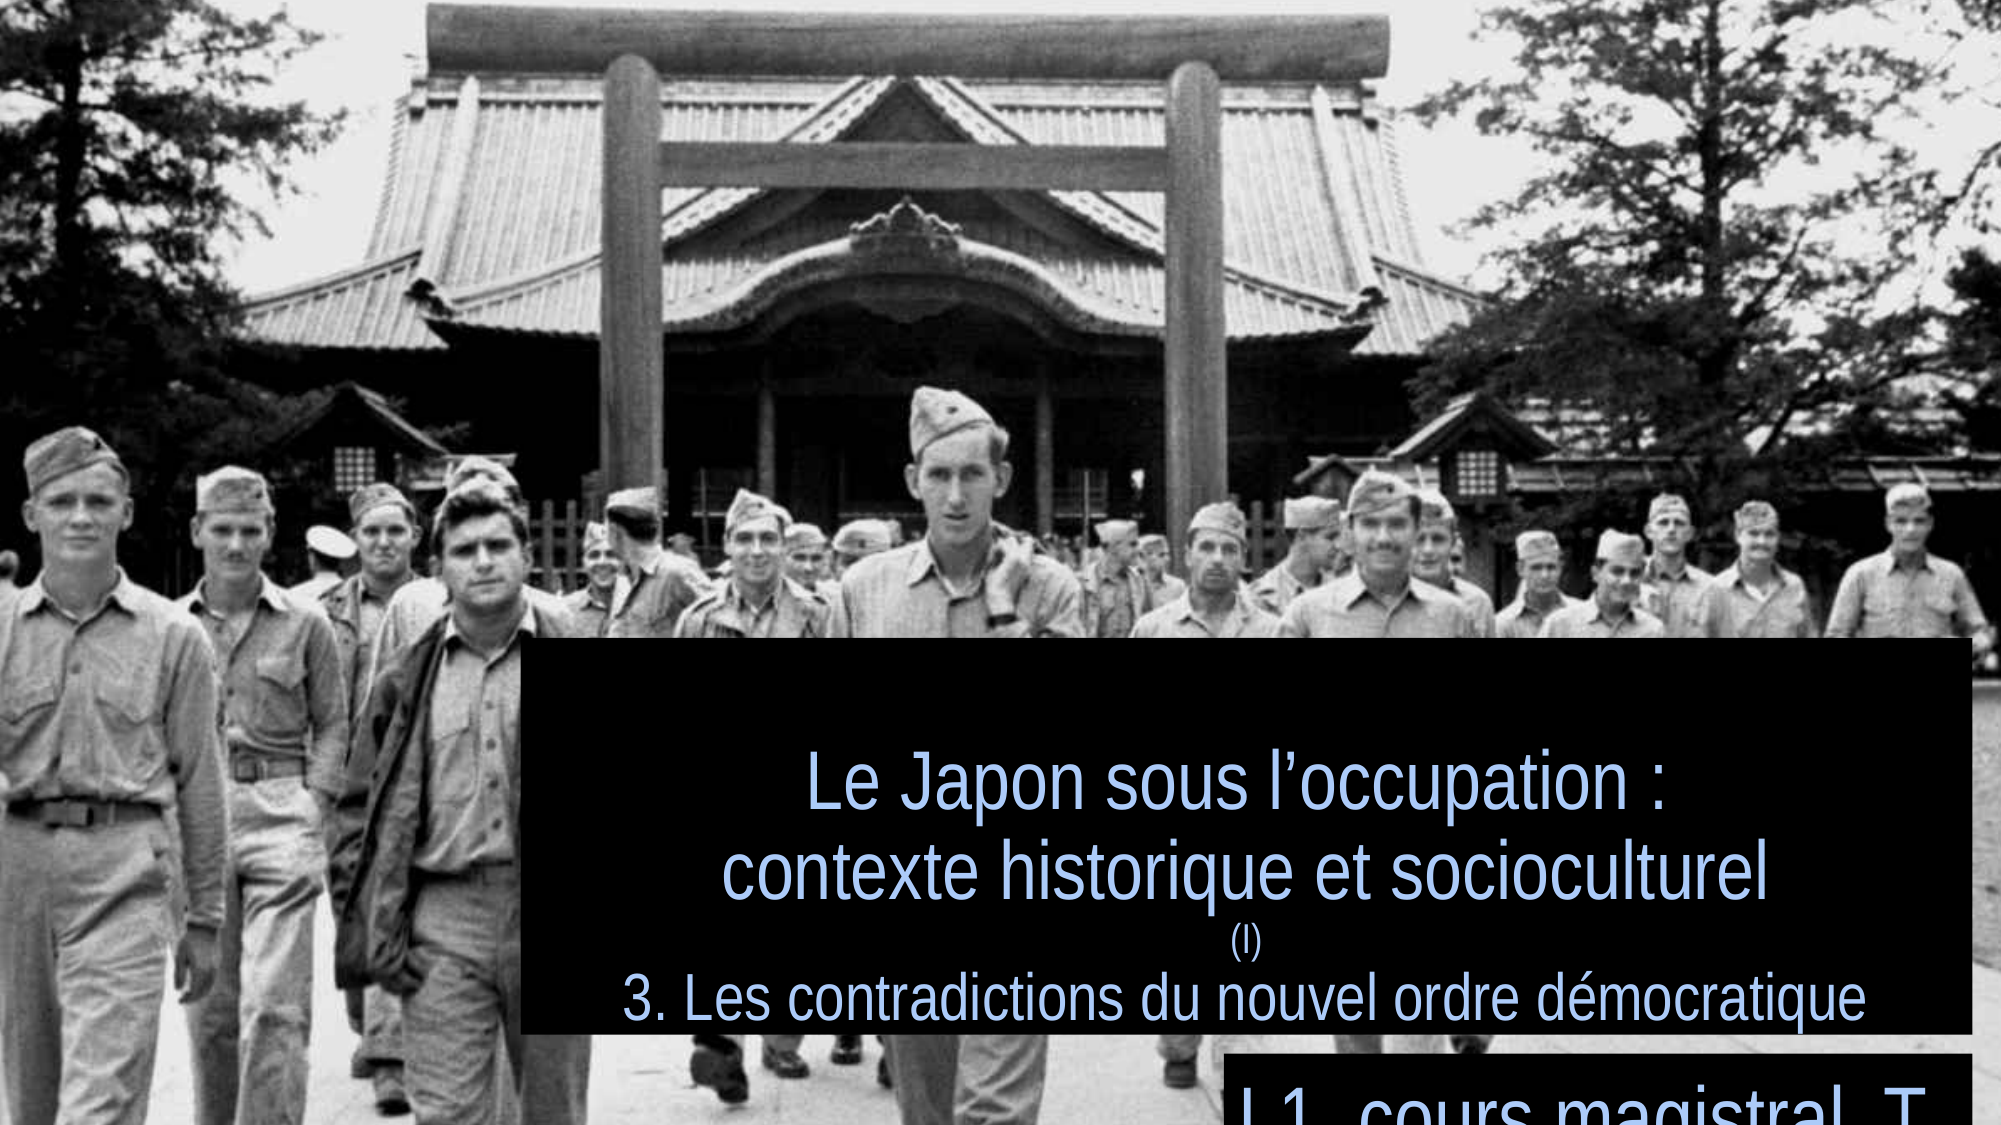

# Le Japon sous l’occupation : contexte historique et socioculturel (I) 3. Les contradictions du nouvel ordre démocratique
L1, cours magistral, T. Garcin